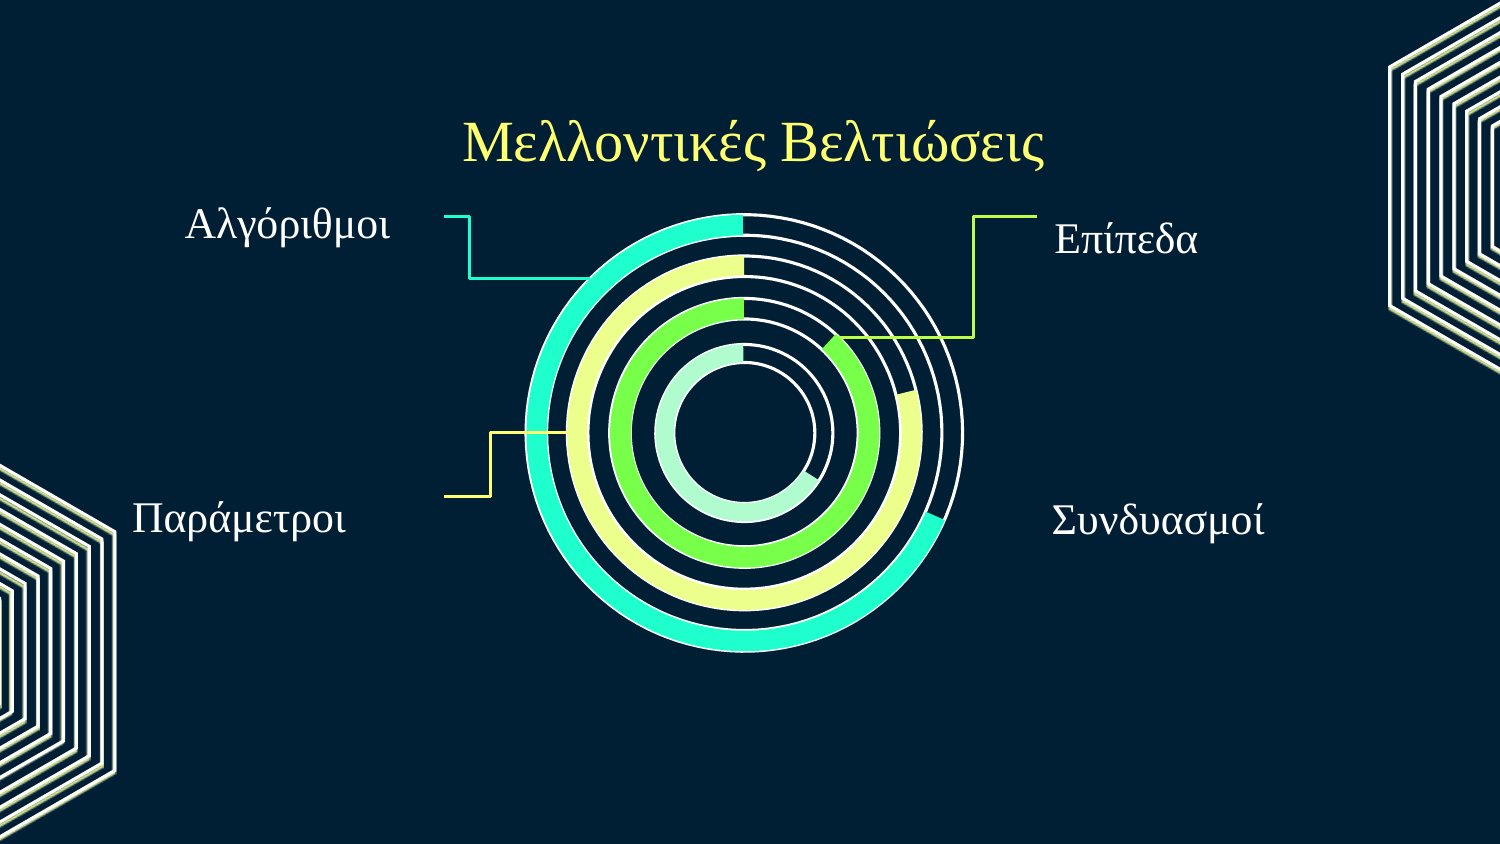

# Μελλοντικές Βελτιώσεις
Αλγόριθμοι
Επίπεδα
Παράμετροι
Συνδυασμοί